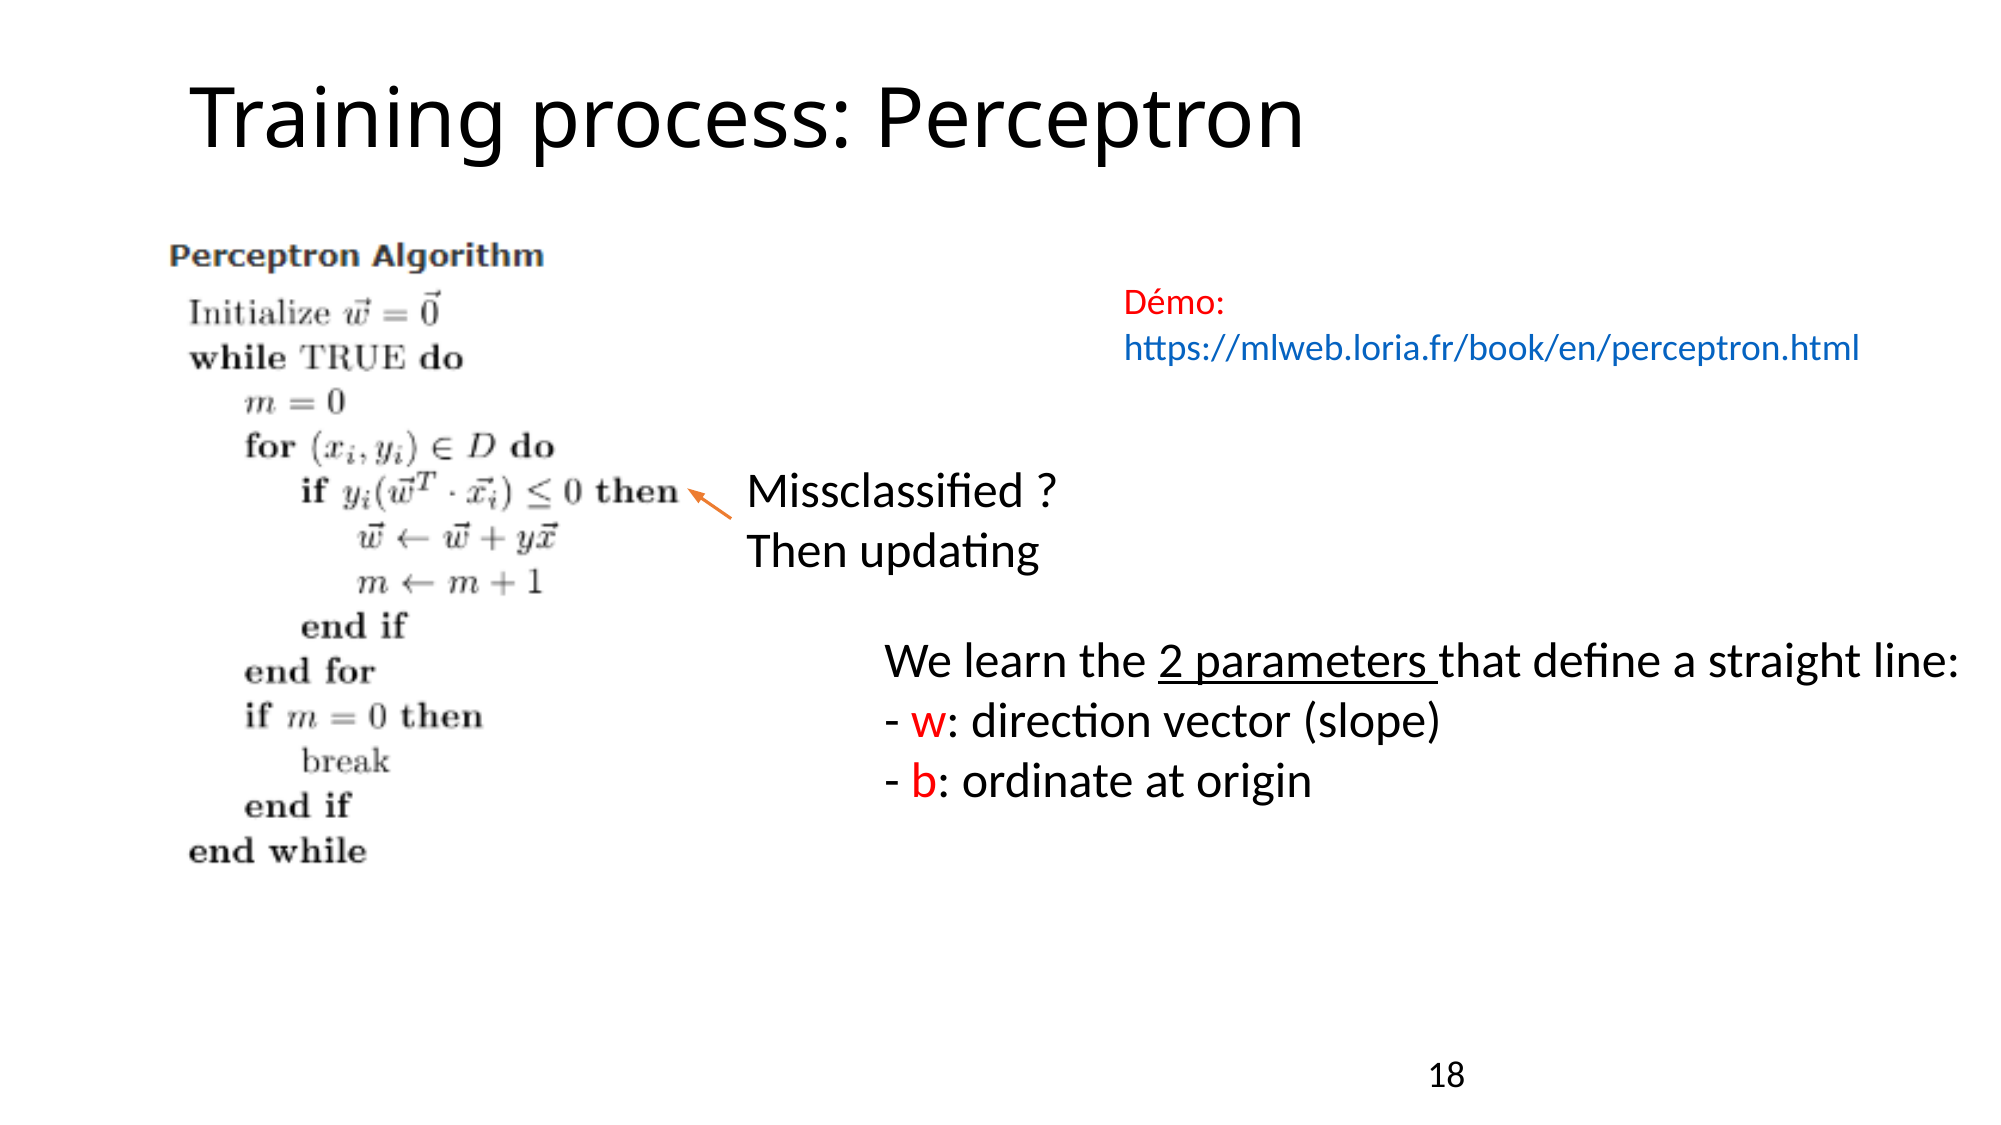

Training process: Perceptron
Démo:
https://mlweb.loria.fr/book/en/perceptron.html
Missclassified ?
Then updating
We learn the 2 parameters that define a straight line:
- w: direction vector (slope)
- b: ordinate at origin
13